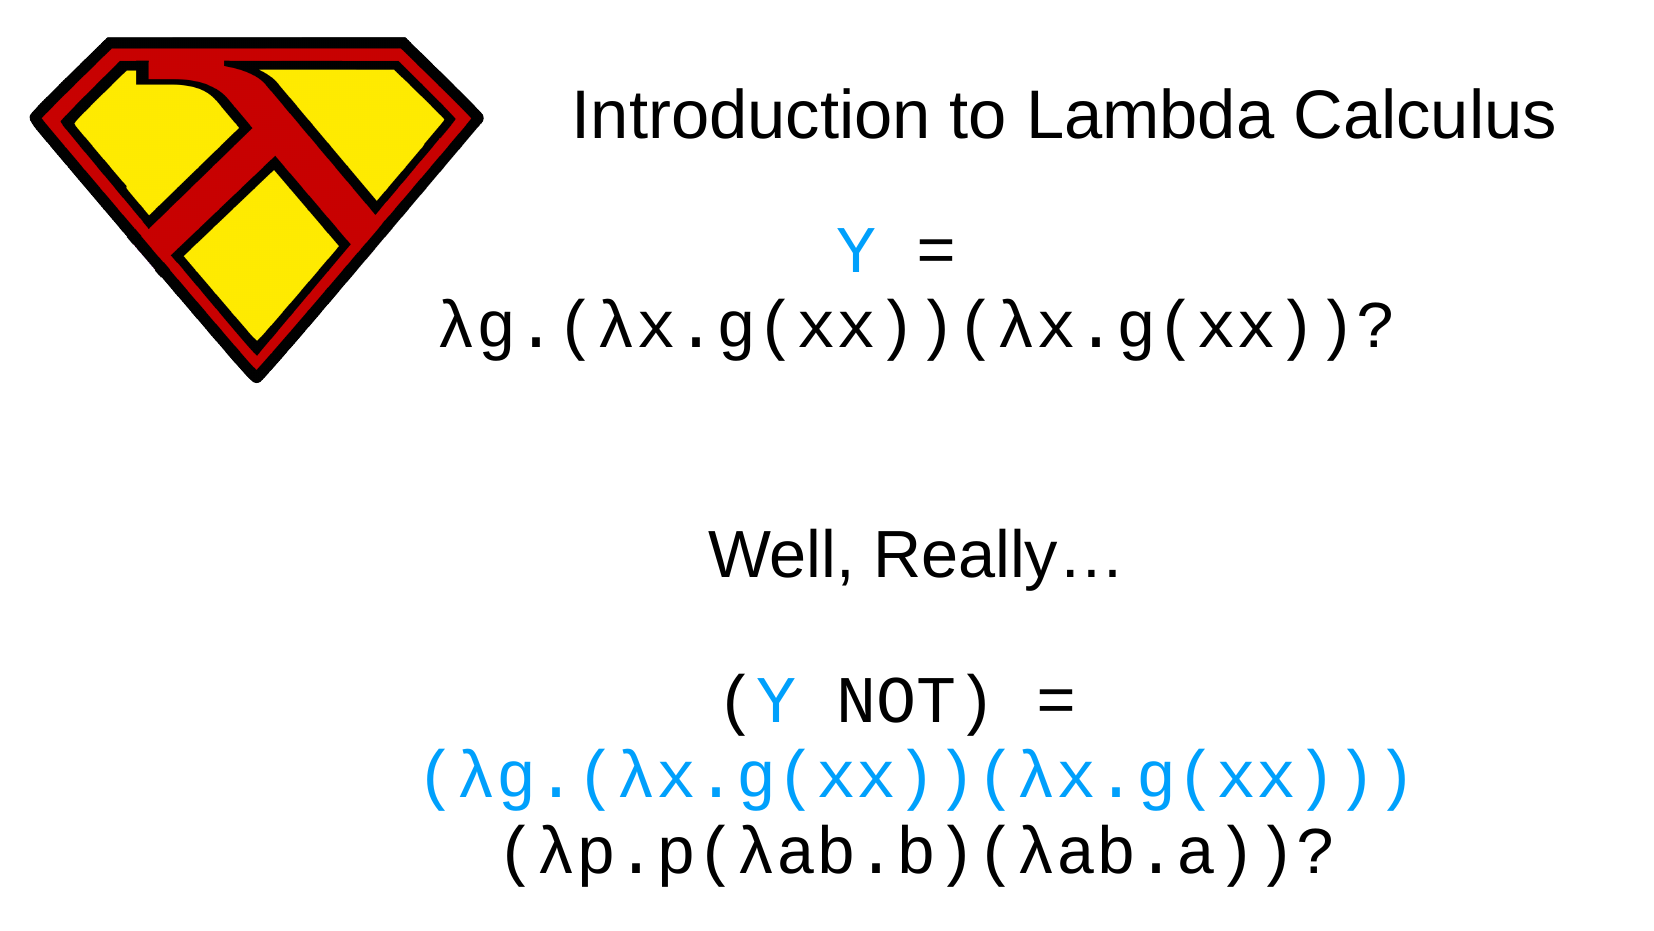

# Introduction to Lambda Calculus
Y =
λg.(λx.g(xx))(λx.g(xx))?
Well, Really…
(Y NOT) =
(λg.(λx.g(xx))(λx.g(xx)))
(λp.p(λab.b)(λab.a))?